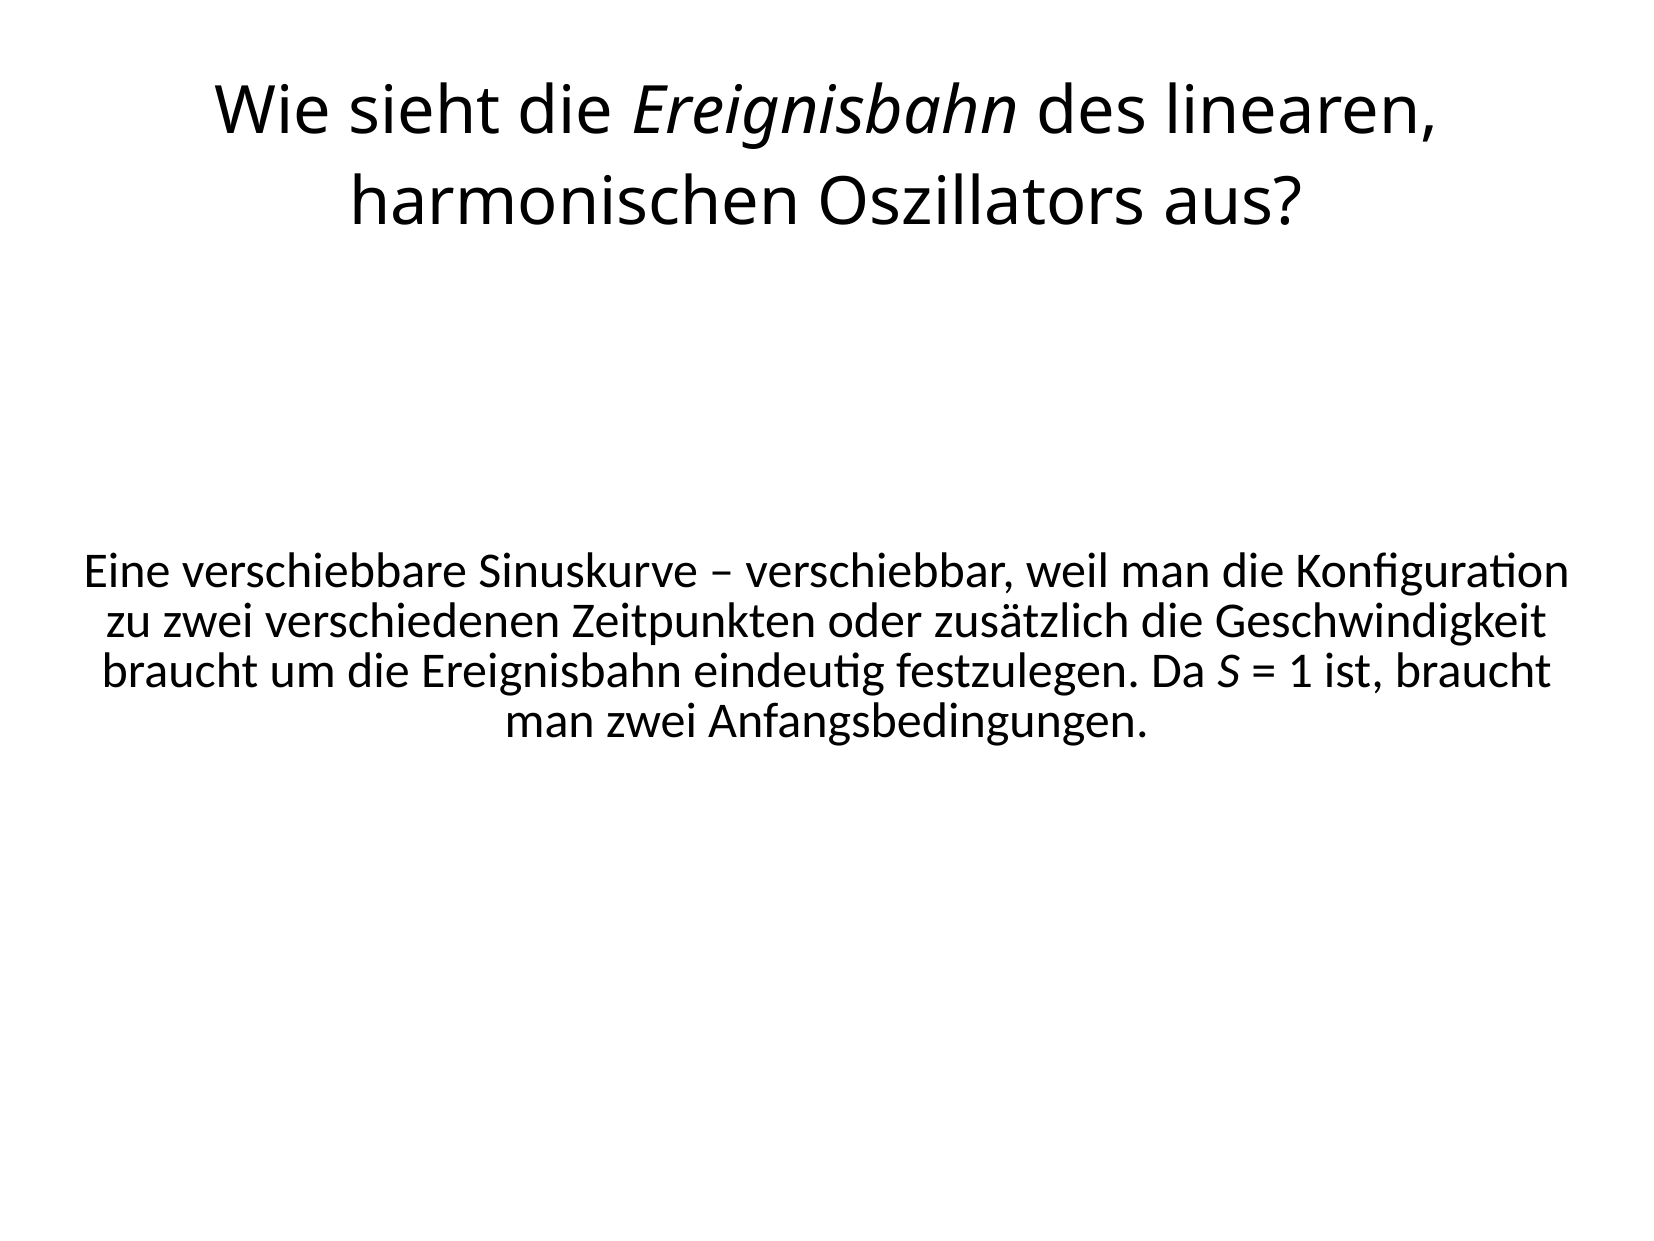

# Wie sieht die Ereignisbahn des linearen, harmonischen Oszillators aus?
Eine verschiebbare Sinuskurve – verschiebbar, weil man die Konfiguration zu zwei verschiedenen Zeitpunkten oder zusätzlich die Geschwindigkeit braucht um die Ereignisbahn eindeutig festzulegen. Da S = 1 ist, braucht man zwei Anfangsbedingungen.